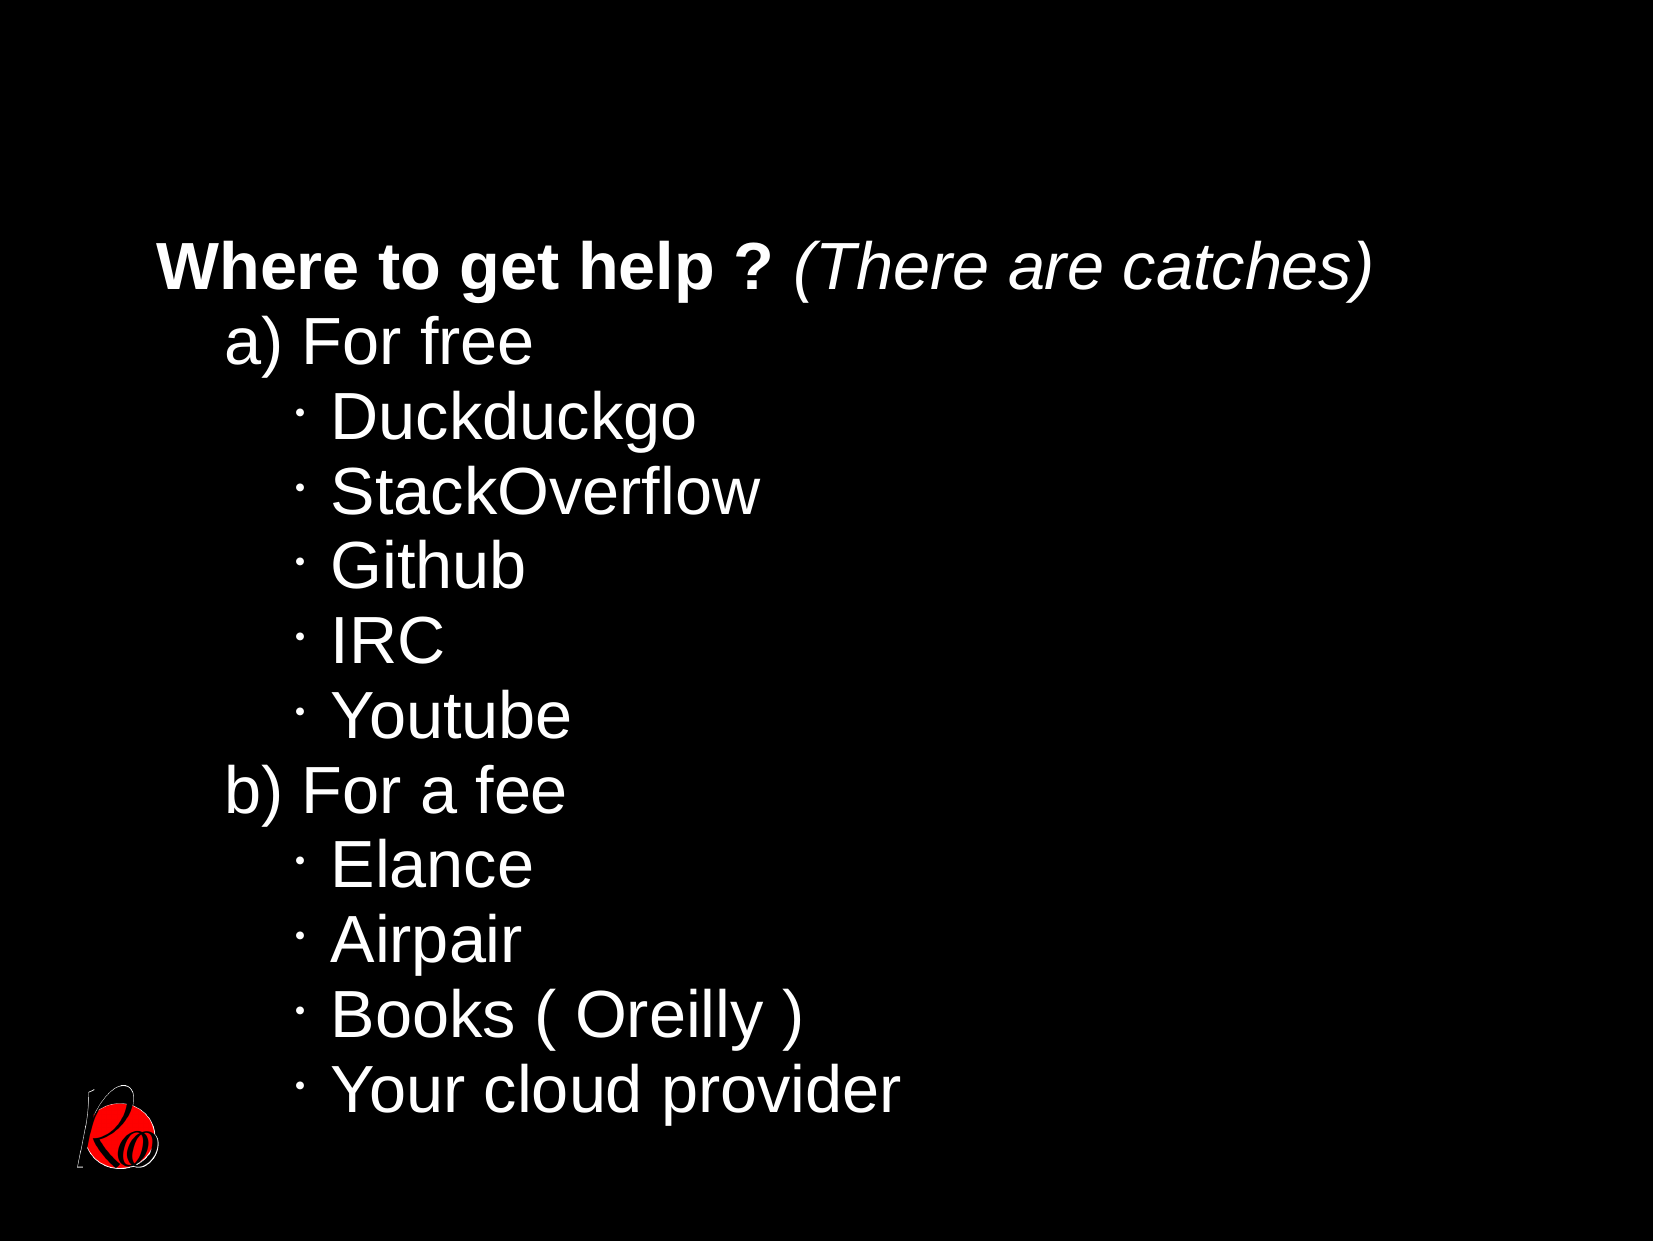

# Where to get help ? (There are catches)
a) For free
Duckduckgo
StackOverflow
Github
IRC
Youtube
b) For a fee
Elance
Airpair
Books ( Oreilly )
Your cloud provider